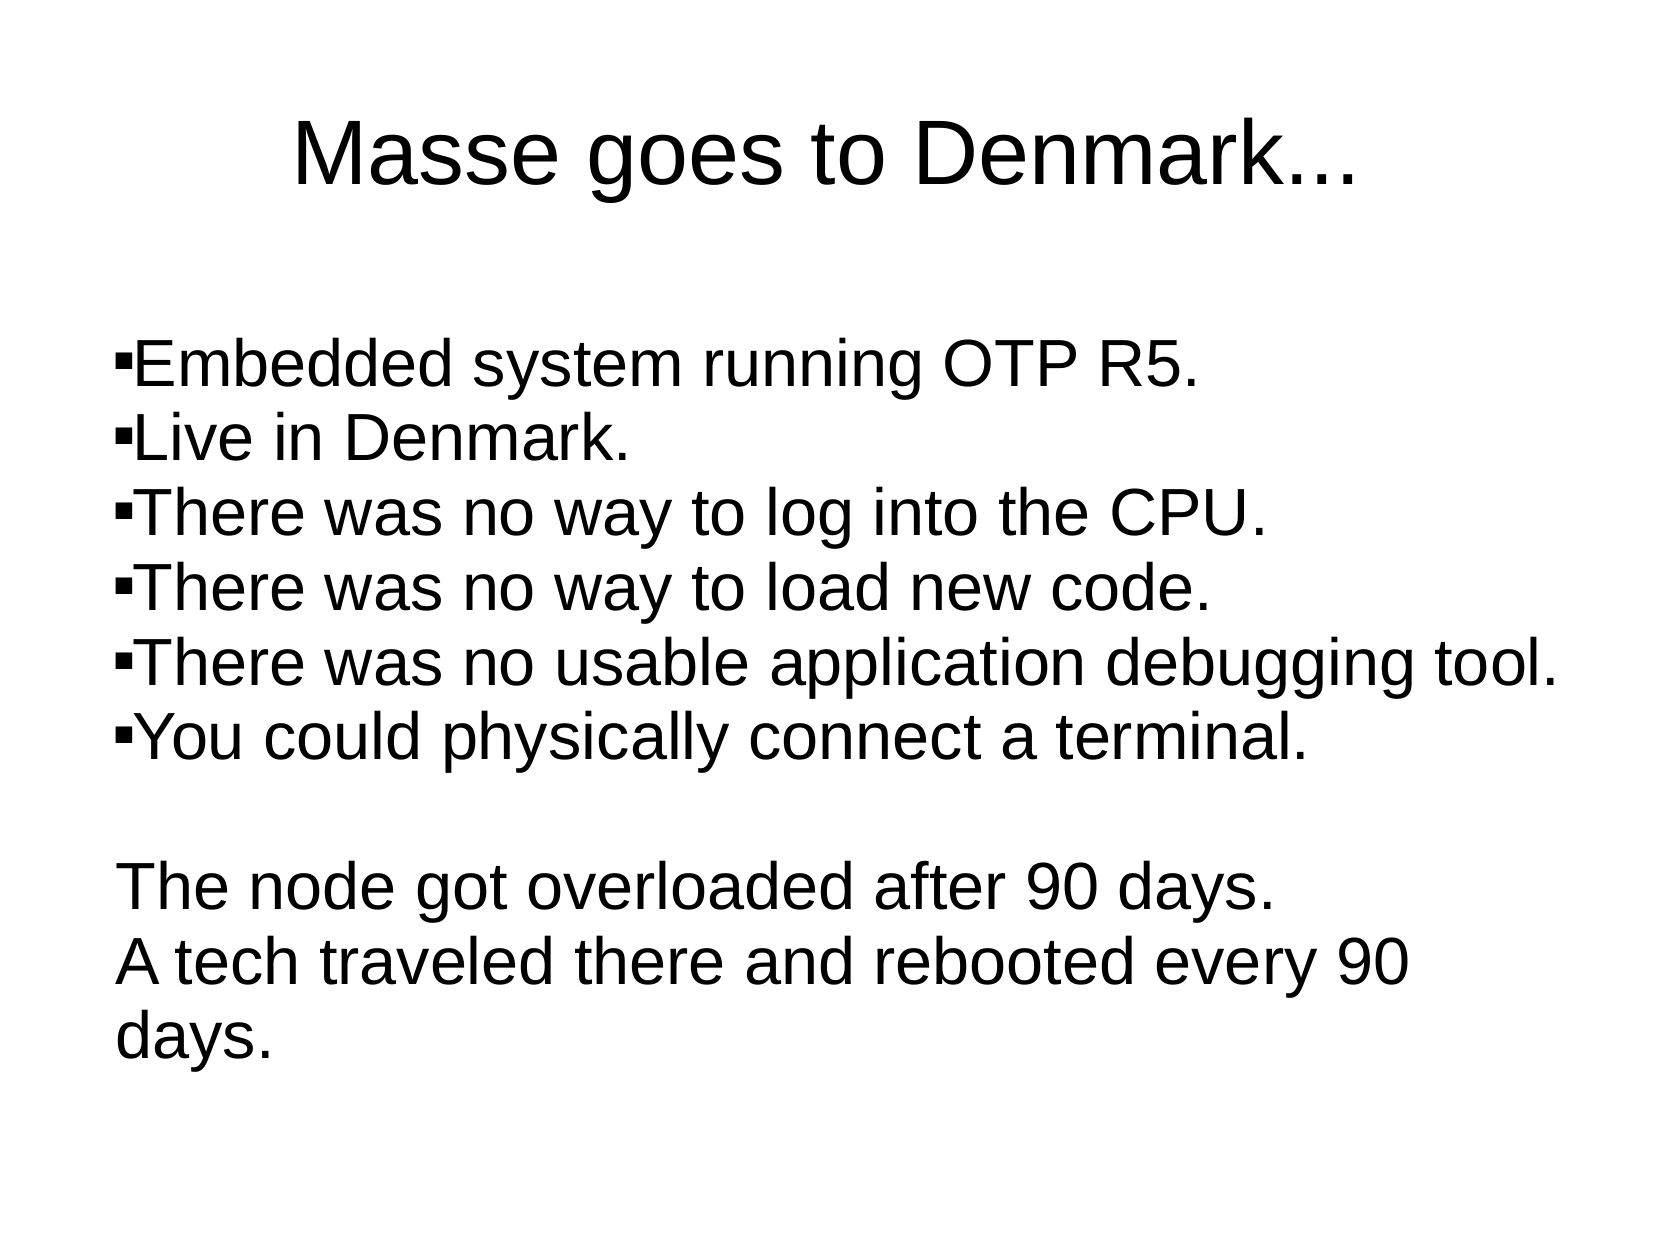

# Masse goes to Denmark...
Embedded system running OTP R5.
Live in Denmark.
There was no way to log into the CPU.
There was no way to load new code.
There was no usable application debugging tool.
You could physically connect a terminal.
The node got overloaded after 90 days.
A tech traveled there and rebooted every 90 days.